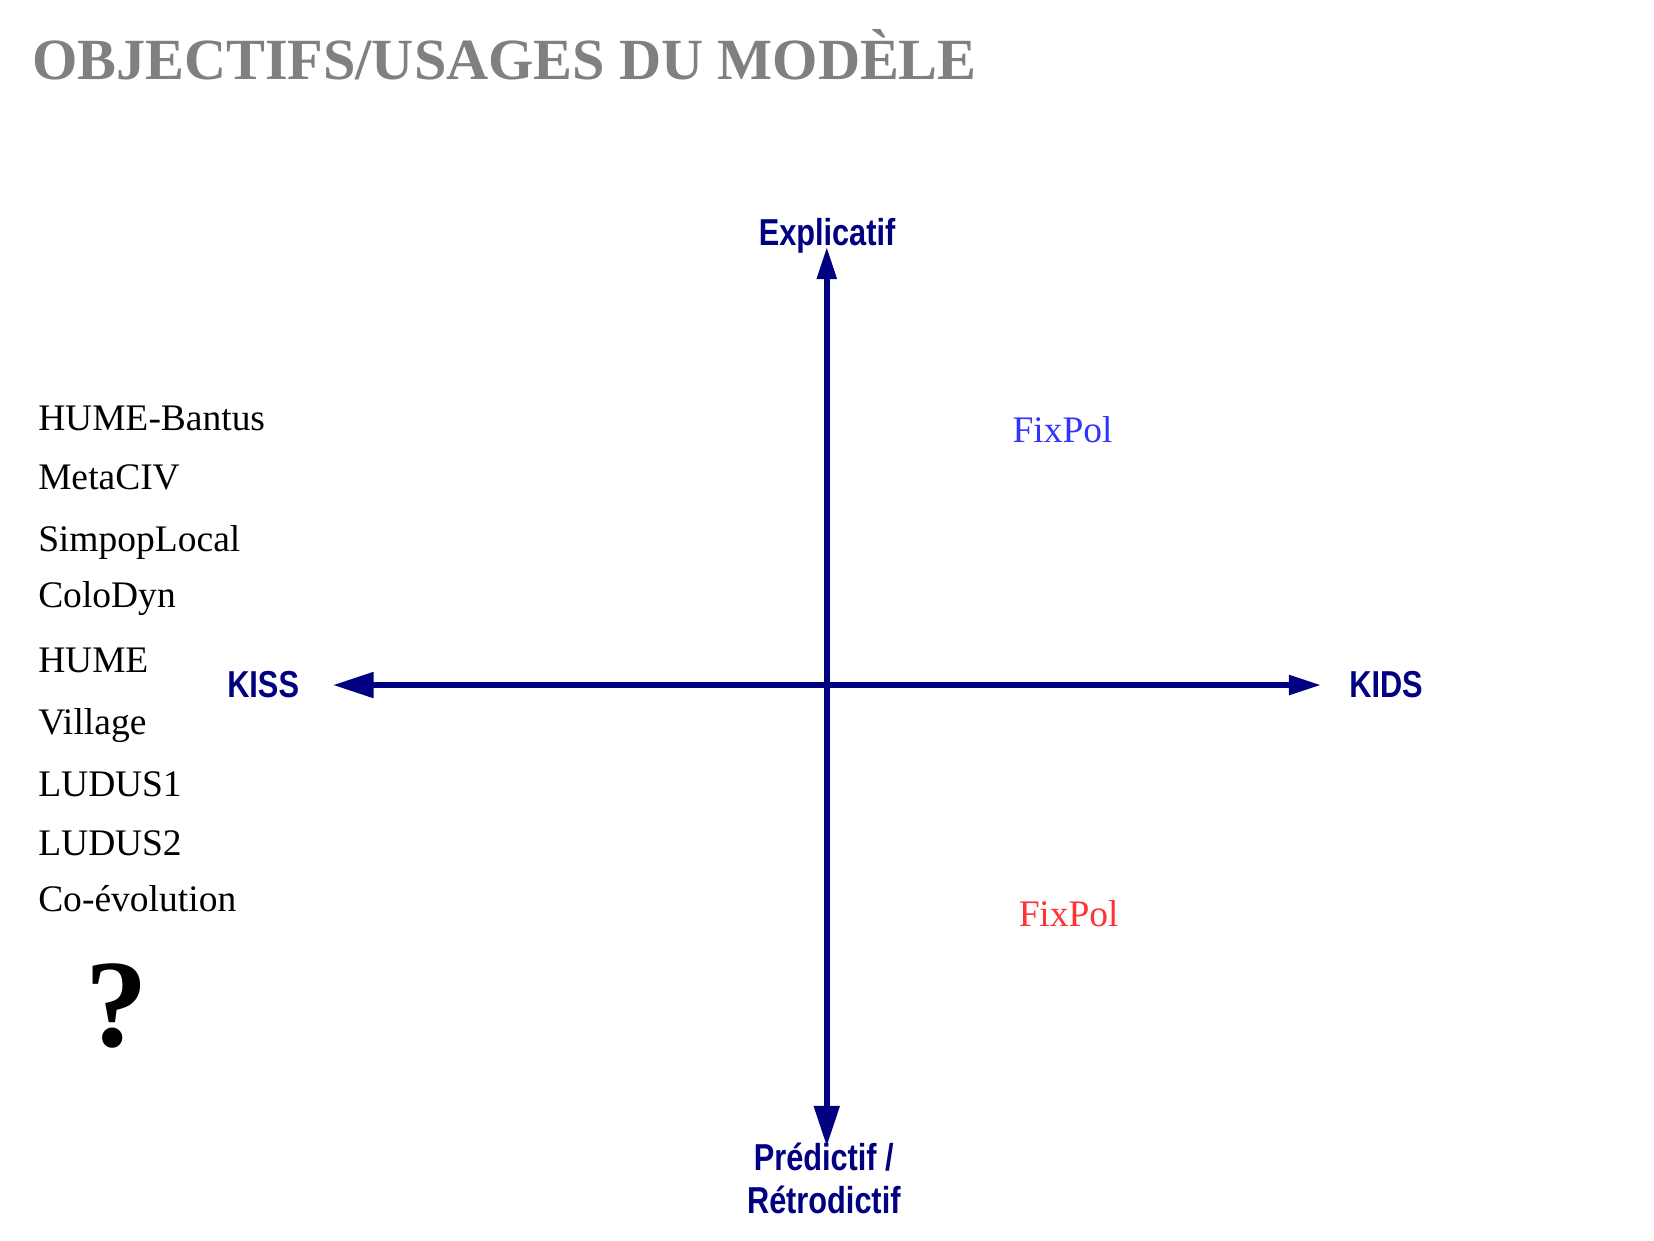

OBJECTIFS/USAGES DU MODÈLE
Explicatif
HUME-Bantus
FixPol
MetaCIV
SimpopLocal
ColoDyn
HUME
KISS
KIDS
Village
LUDUS1
LUDUS2
Co-évolution
FixPol
?
Prédictif / Rétrodictif